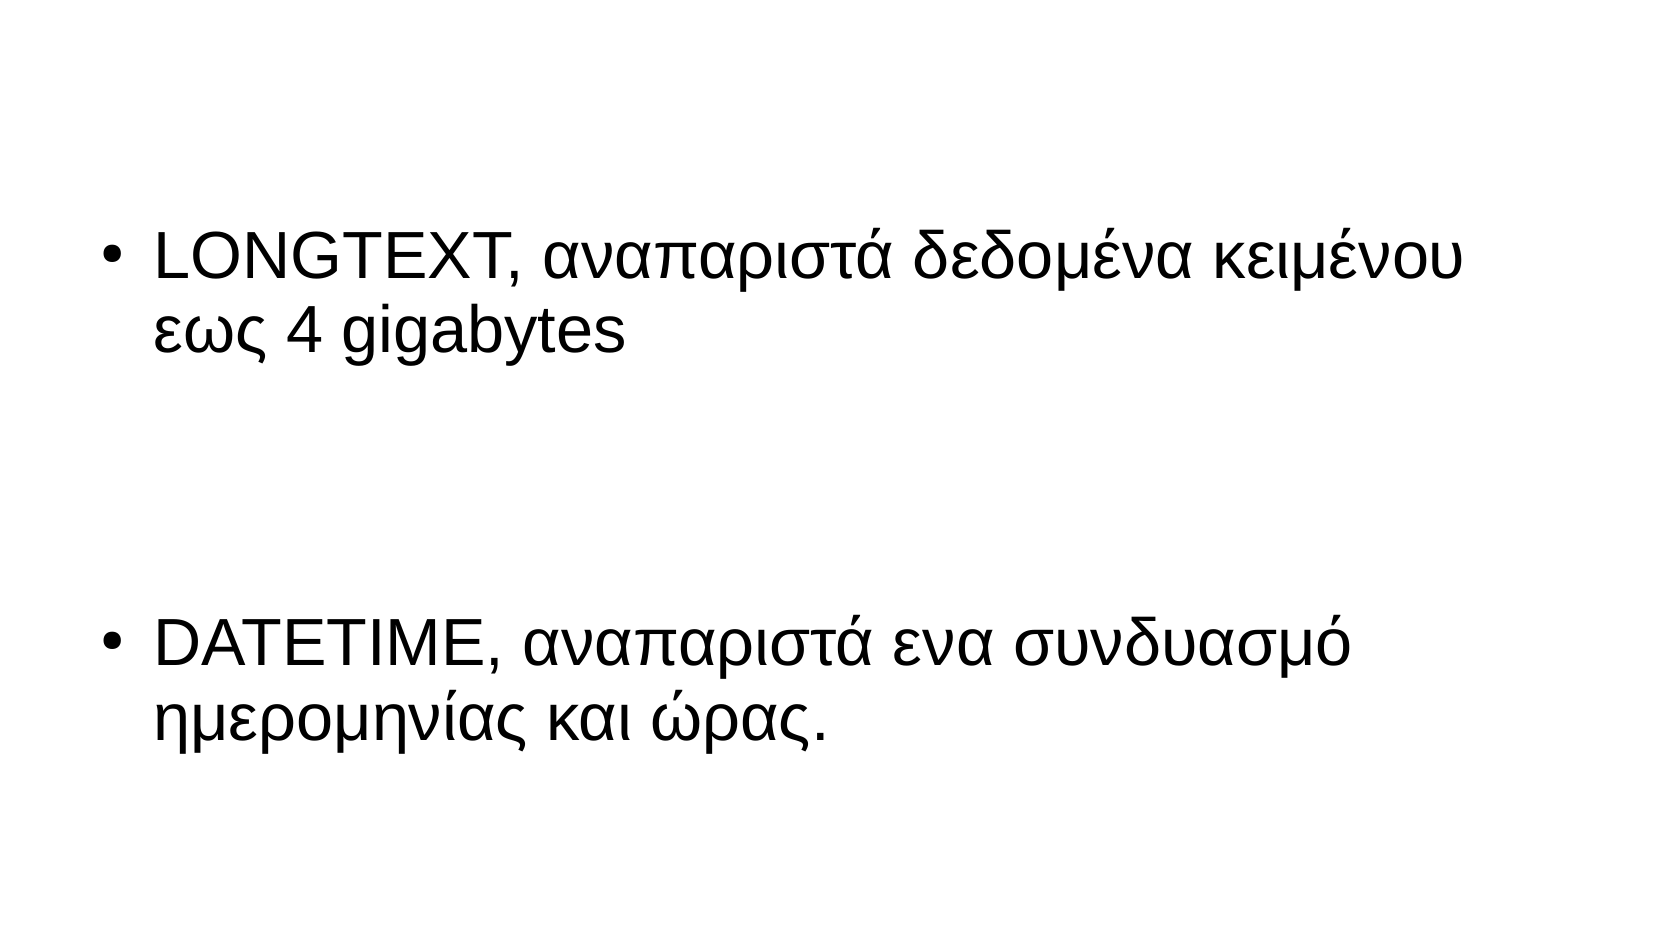

# LONGTEXT, αναπαριστά δεδομένα κειμένου εως 4 gigabytes
DATETIME, αναπαριστά ενα συνδυασμό ημερομηνίας και ώρας.